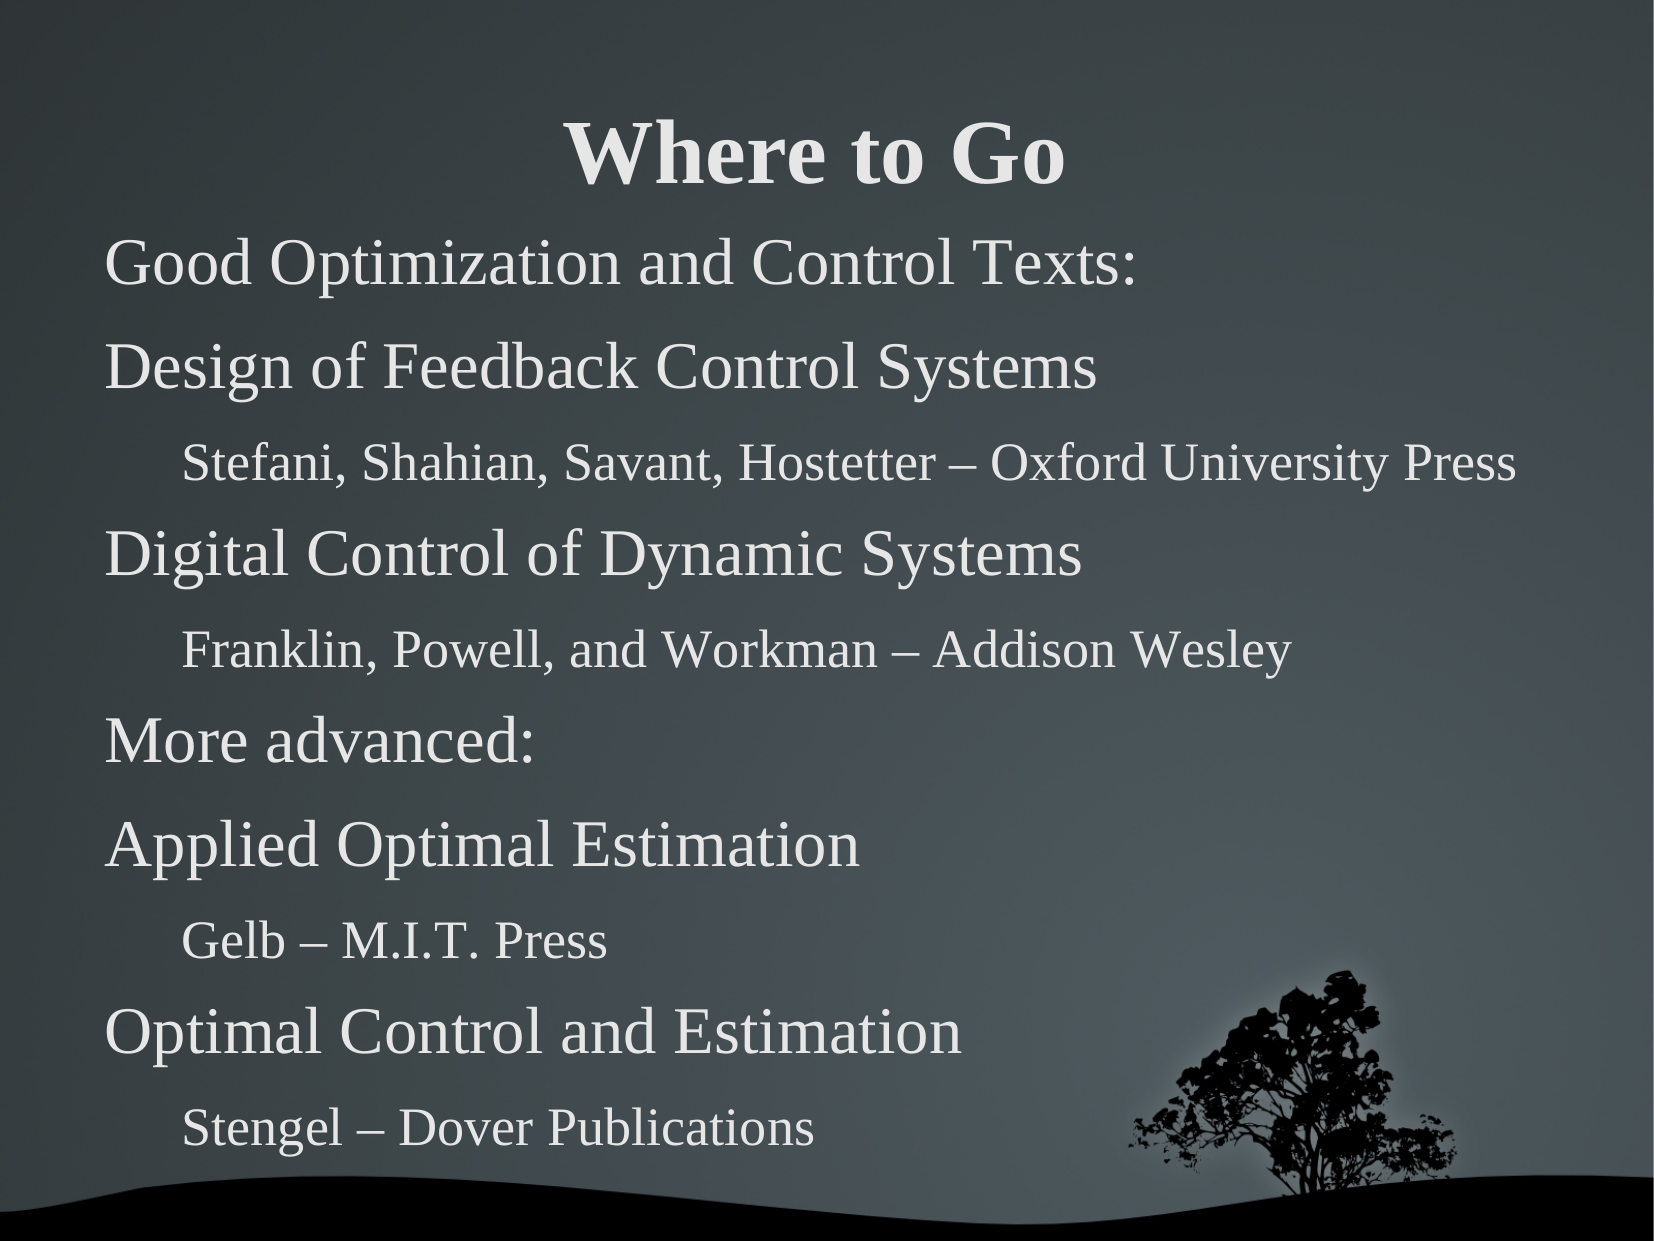

# Where to Go
Good Optimization and Control Texts:
Design of Feedback Control Systems
Stefani, Shahian, Savant, Hostetter – Oxford University Press
Digital Control of Dynamic Systems
Franklin, Powell, and Workman – Addison Wesley
More advanced:
Applied Optimal Estimation
Gelb – M.I.T. Press
Optimal Control and Estimation
Stengel – Dover Publications